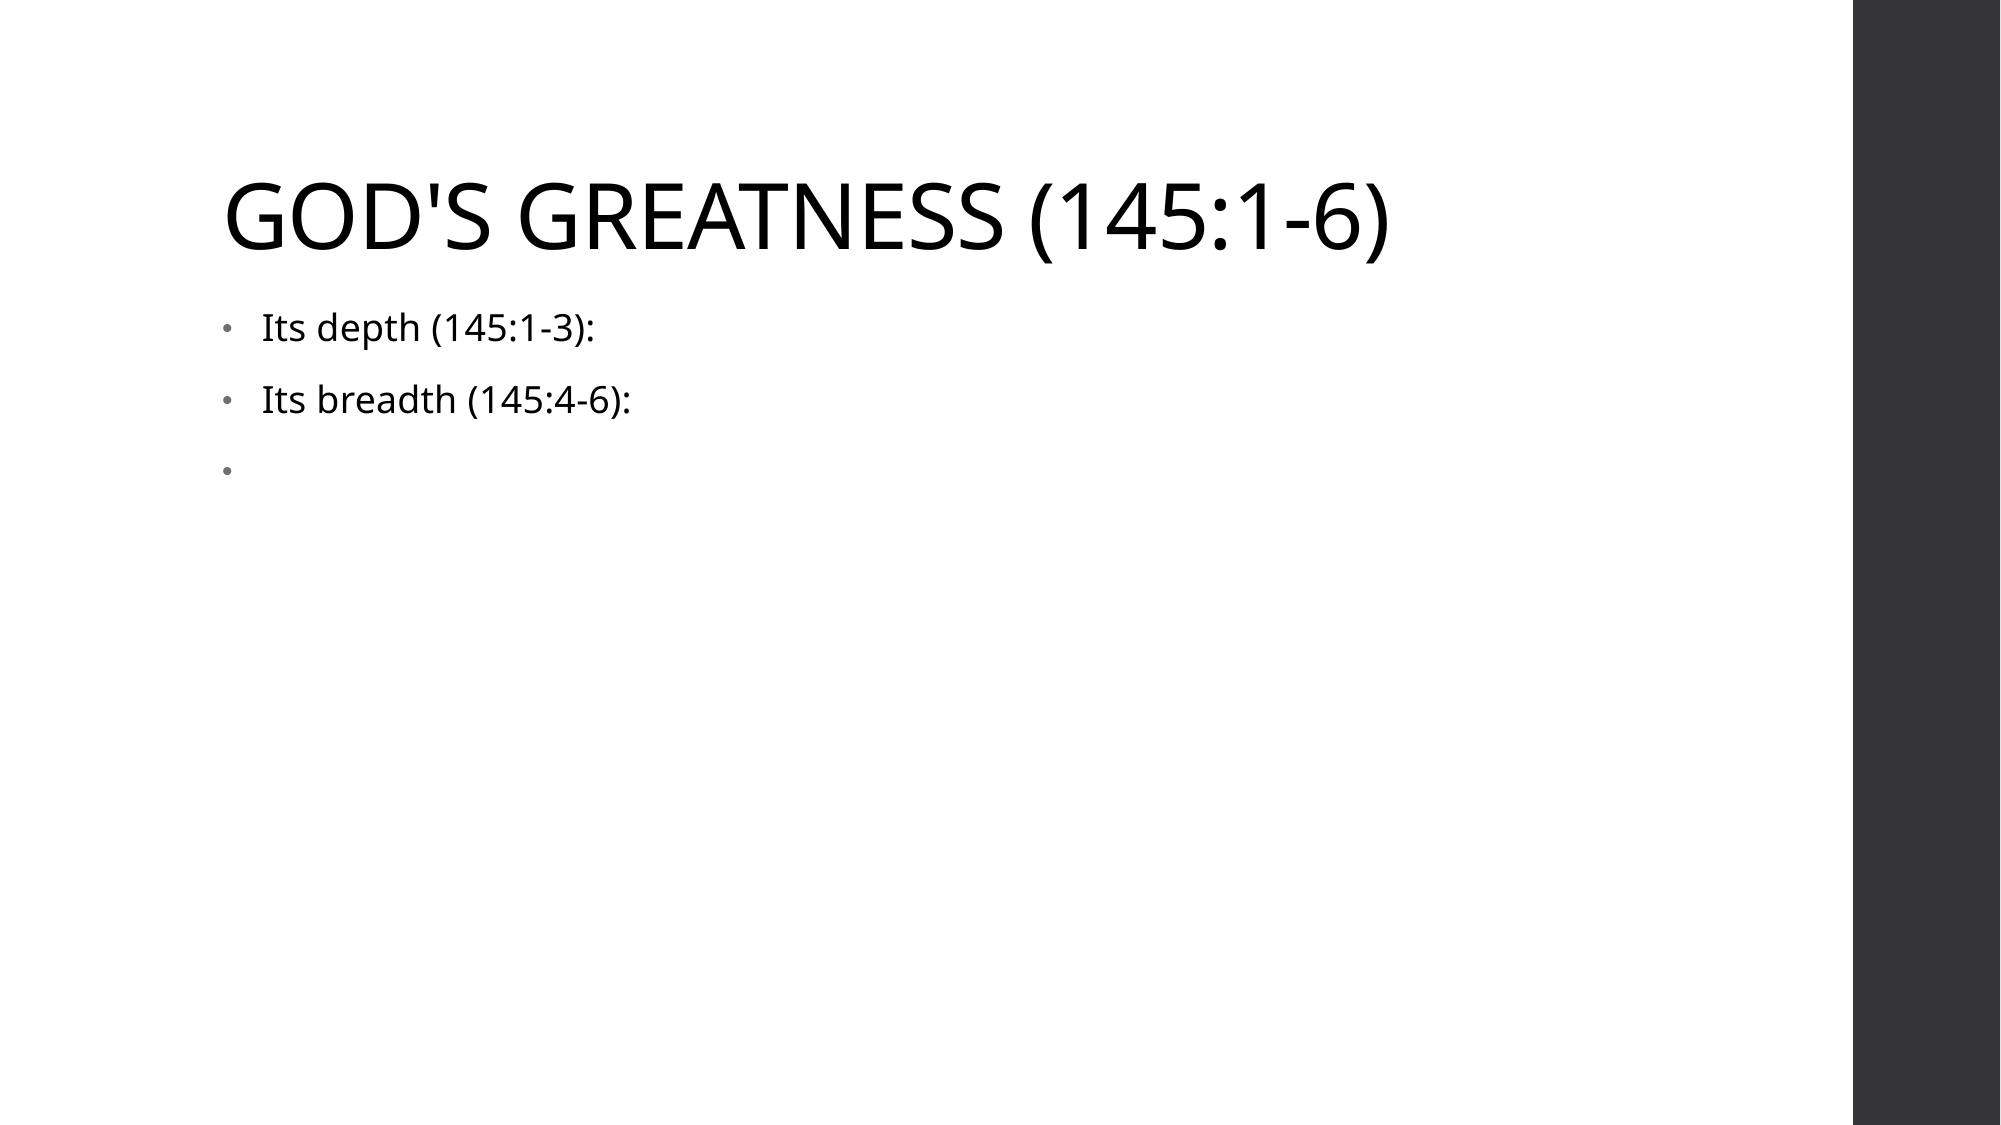

# GOD'S GREATNESS (145:1-6)
 Its depth (145:1-3):
 Its breadth (145:4-6):